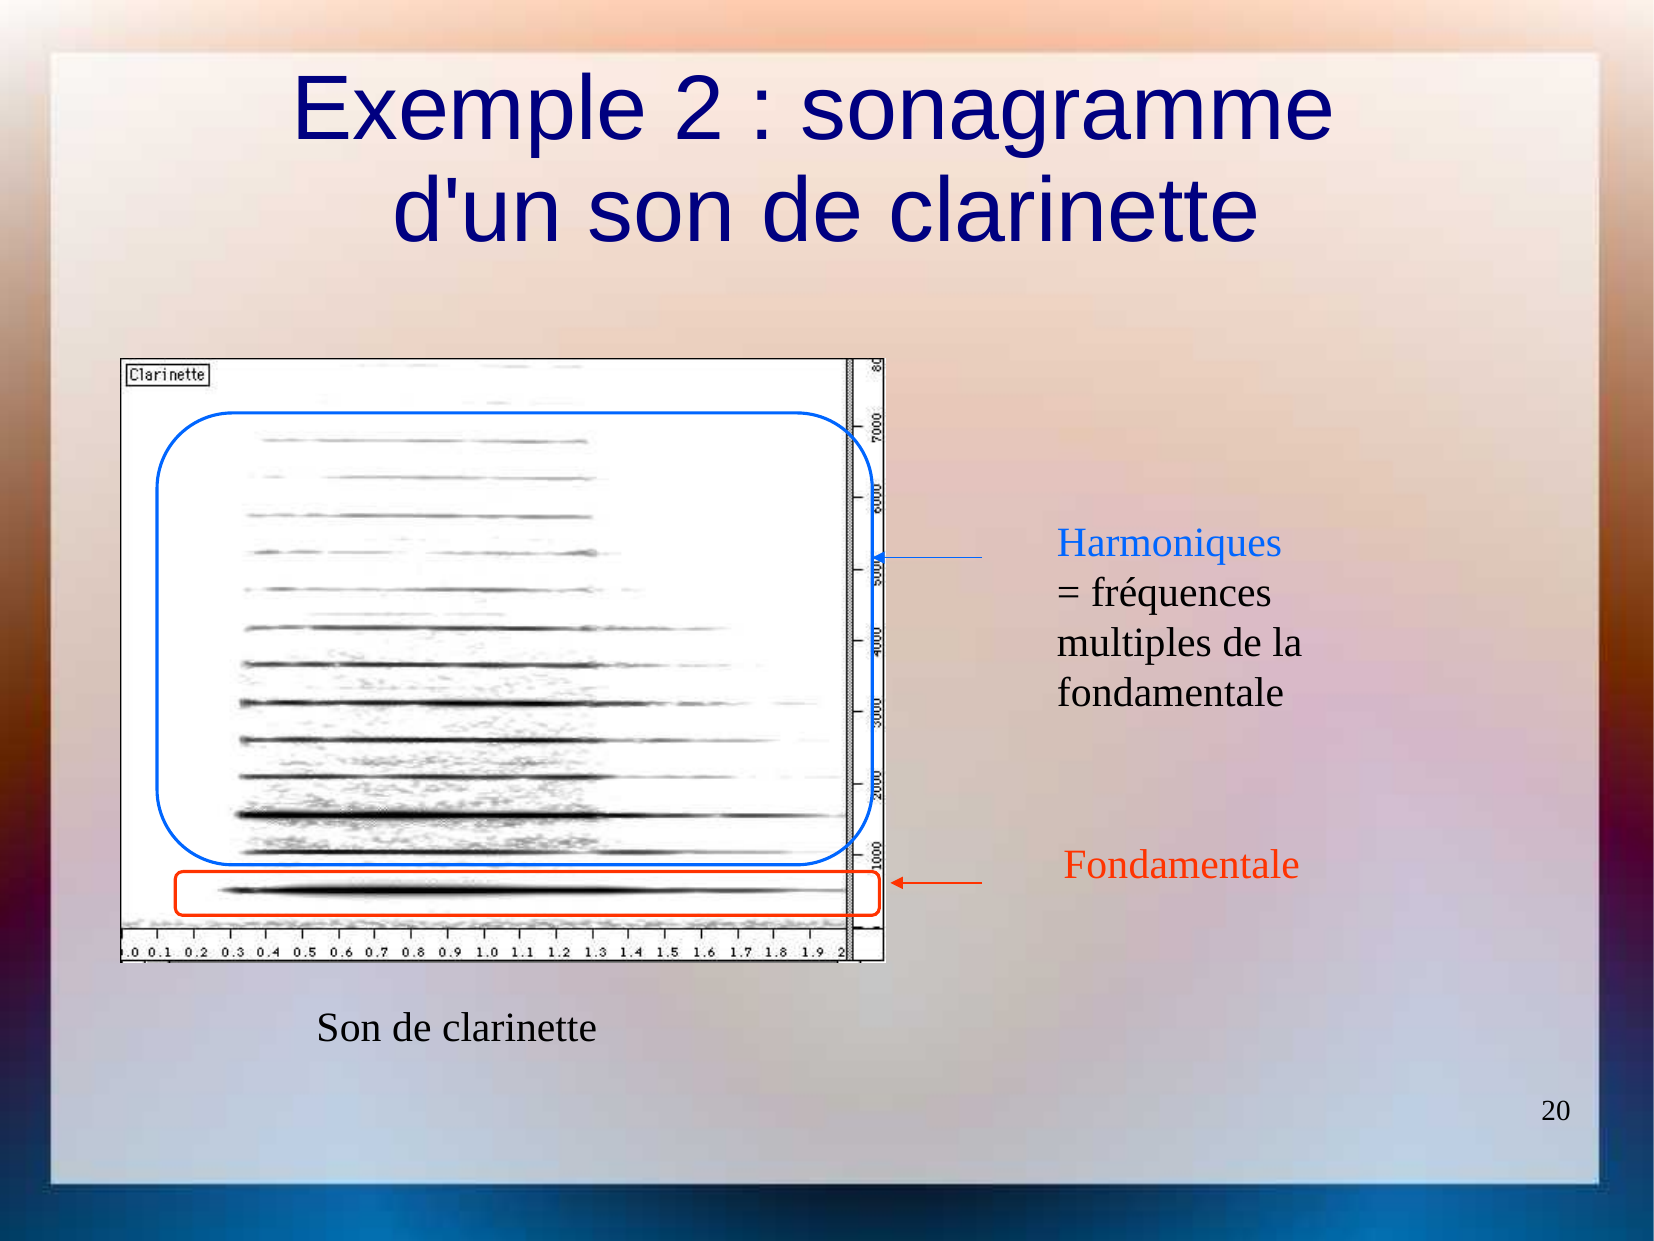

# Exemple 2 : sonagramme d'un son de clarinette
Harmoniques
= fréquences
multiples de la
fondamentale
Fondamentale
Son de clarinette
20